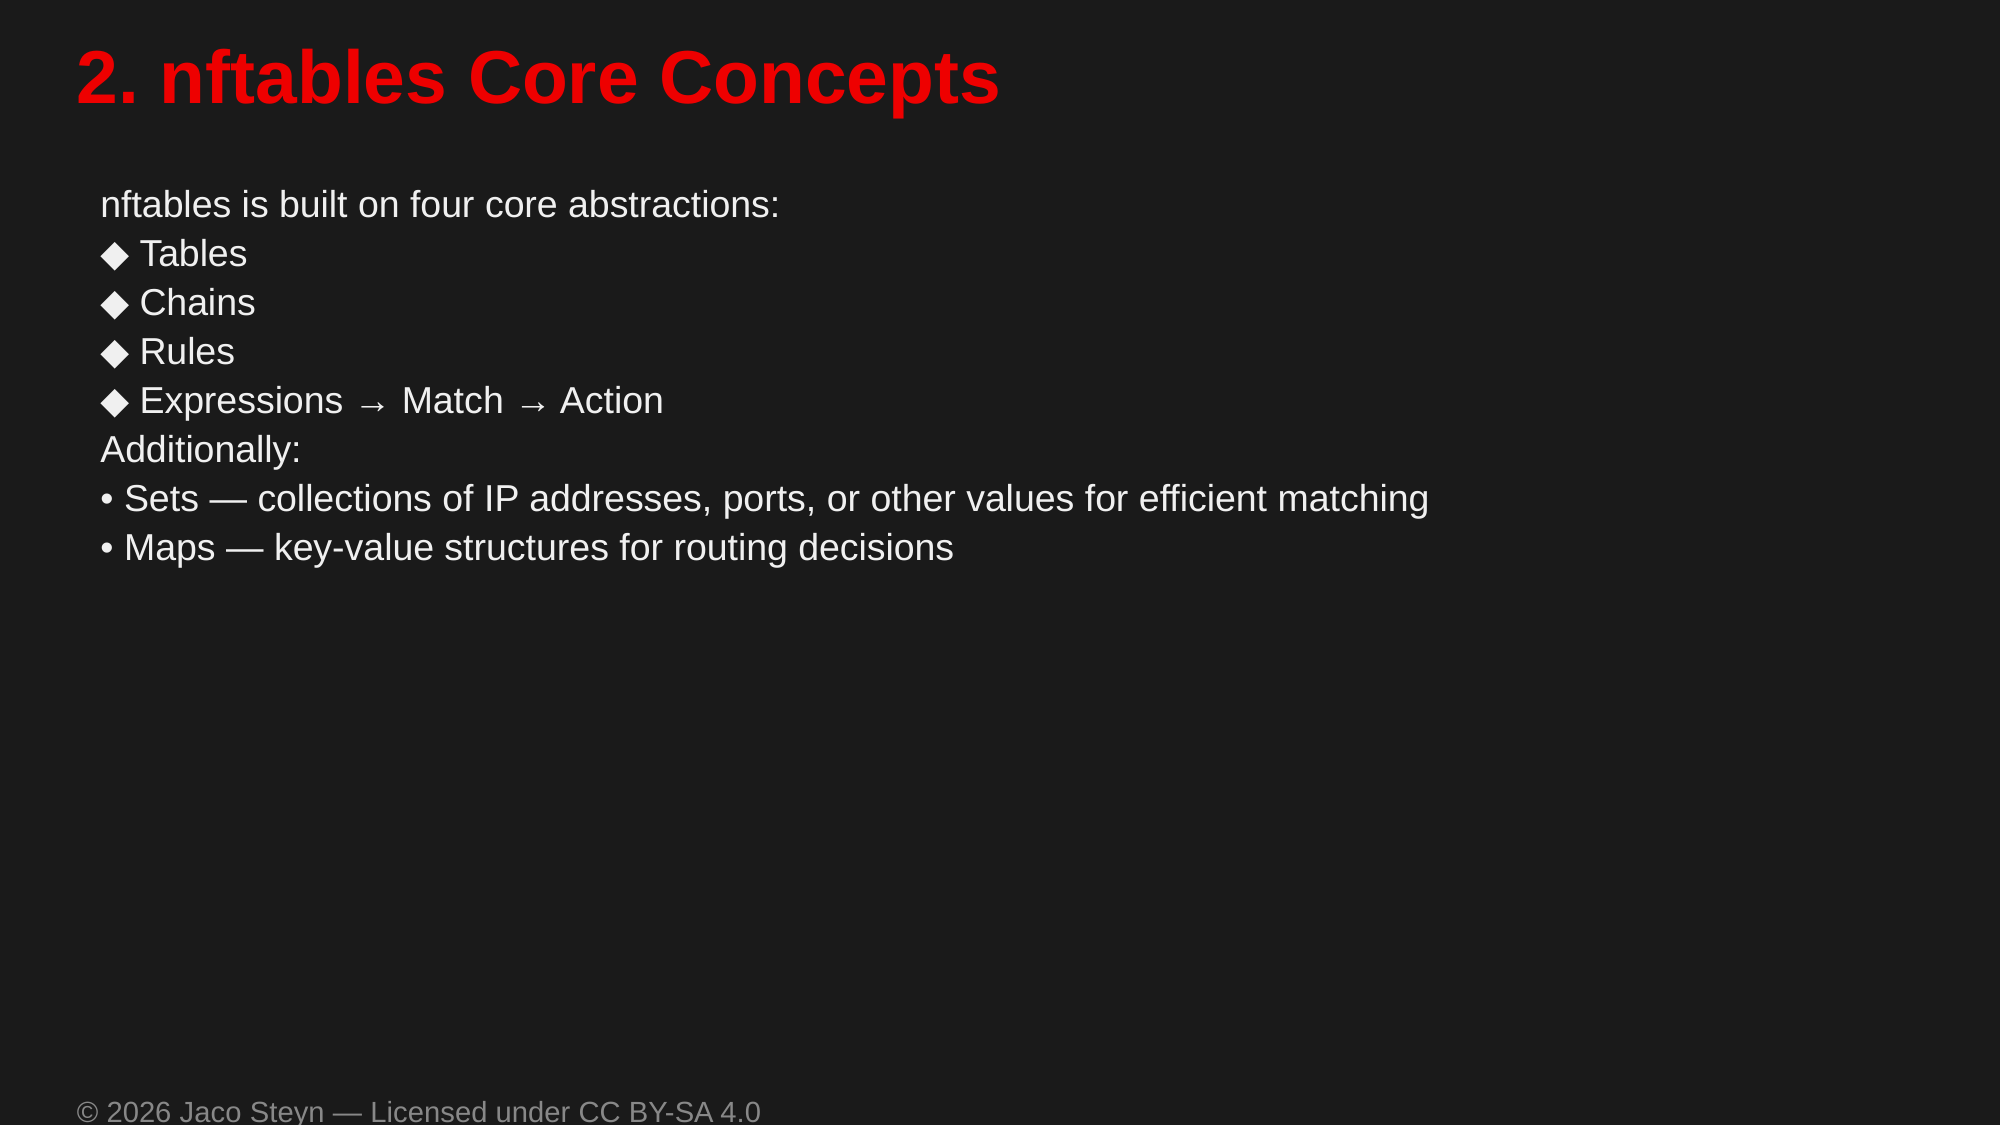

2. nftables Core Concepts
nftables is built on four core abstractions:
◆ Tables
◆ Chains
◆ Rules
◆ Expressions → Match → Action
Additionally:
• Sets — collections of IP addresses, ports, or other values for efficient matching
• Maps — key-value structures for routing decisions
© 2026 Jaco Steyn — Licensed under CC BY-SA 4.0